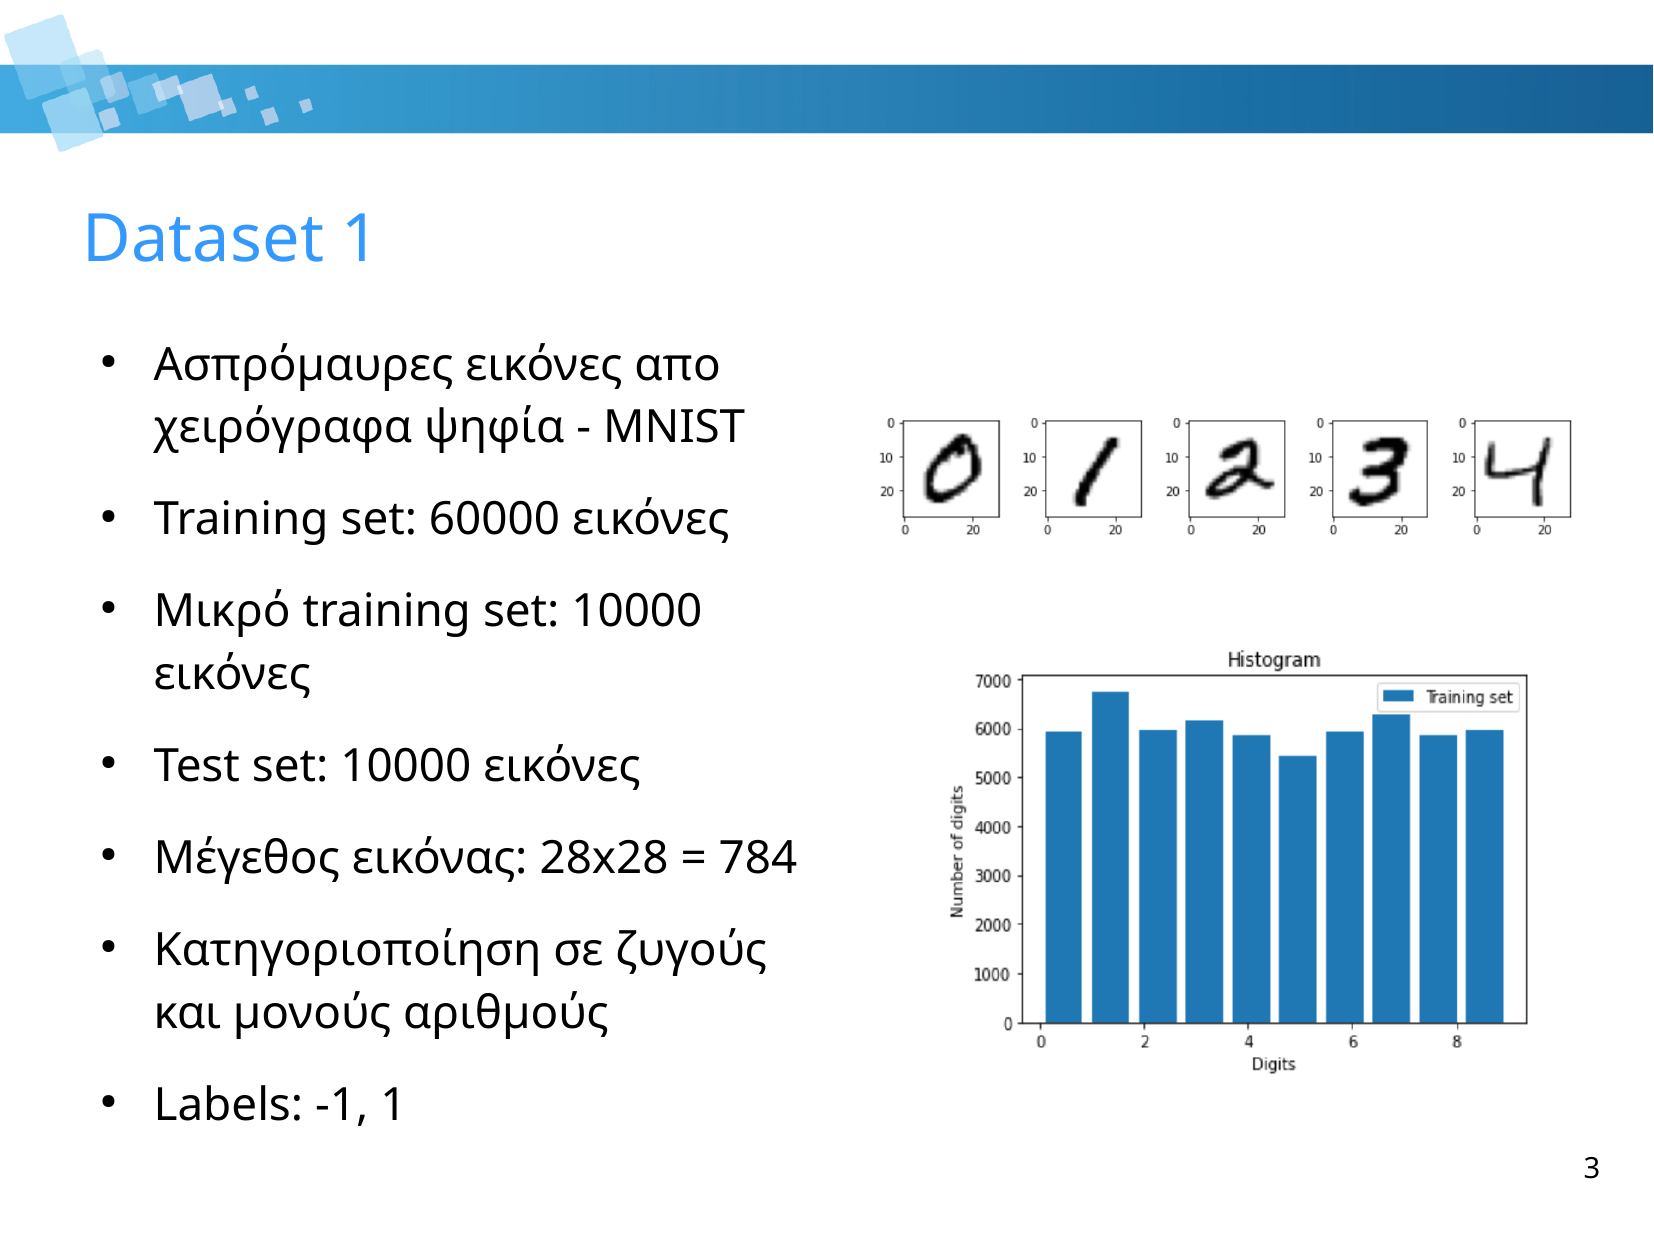

# Dataset 1
Ασπρόμαυρες εικόνες απο χειρόγραφα ψηφία - MNIST
Training set: 60000 εικόνες
Μικρό training set: 10000 εικόνες
Test set: 10000 εικόνες
Μέγεθος εικόνας: 28x28 = 784
Κατηγοριοποίηση σε ζυγούς και μονούς αριθμούς
Labels: -1, 1
3